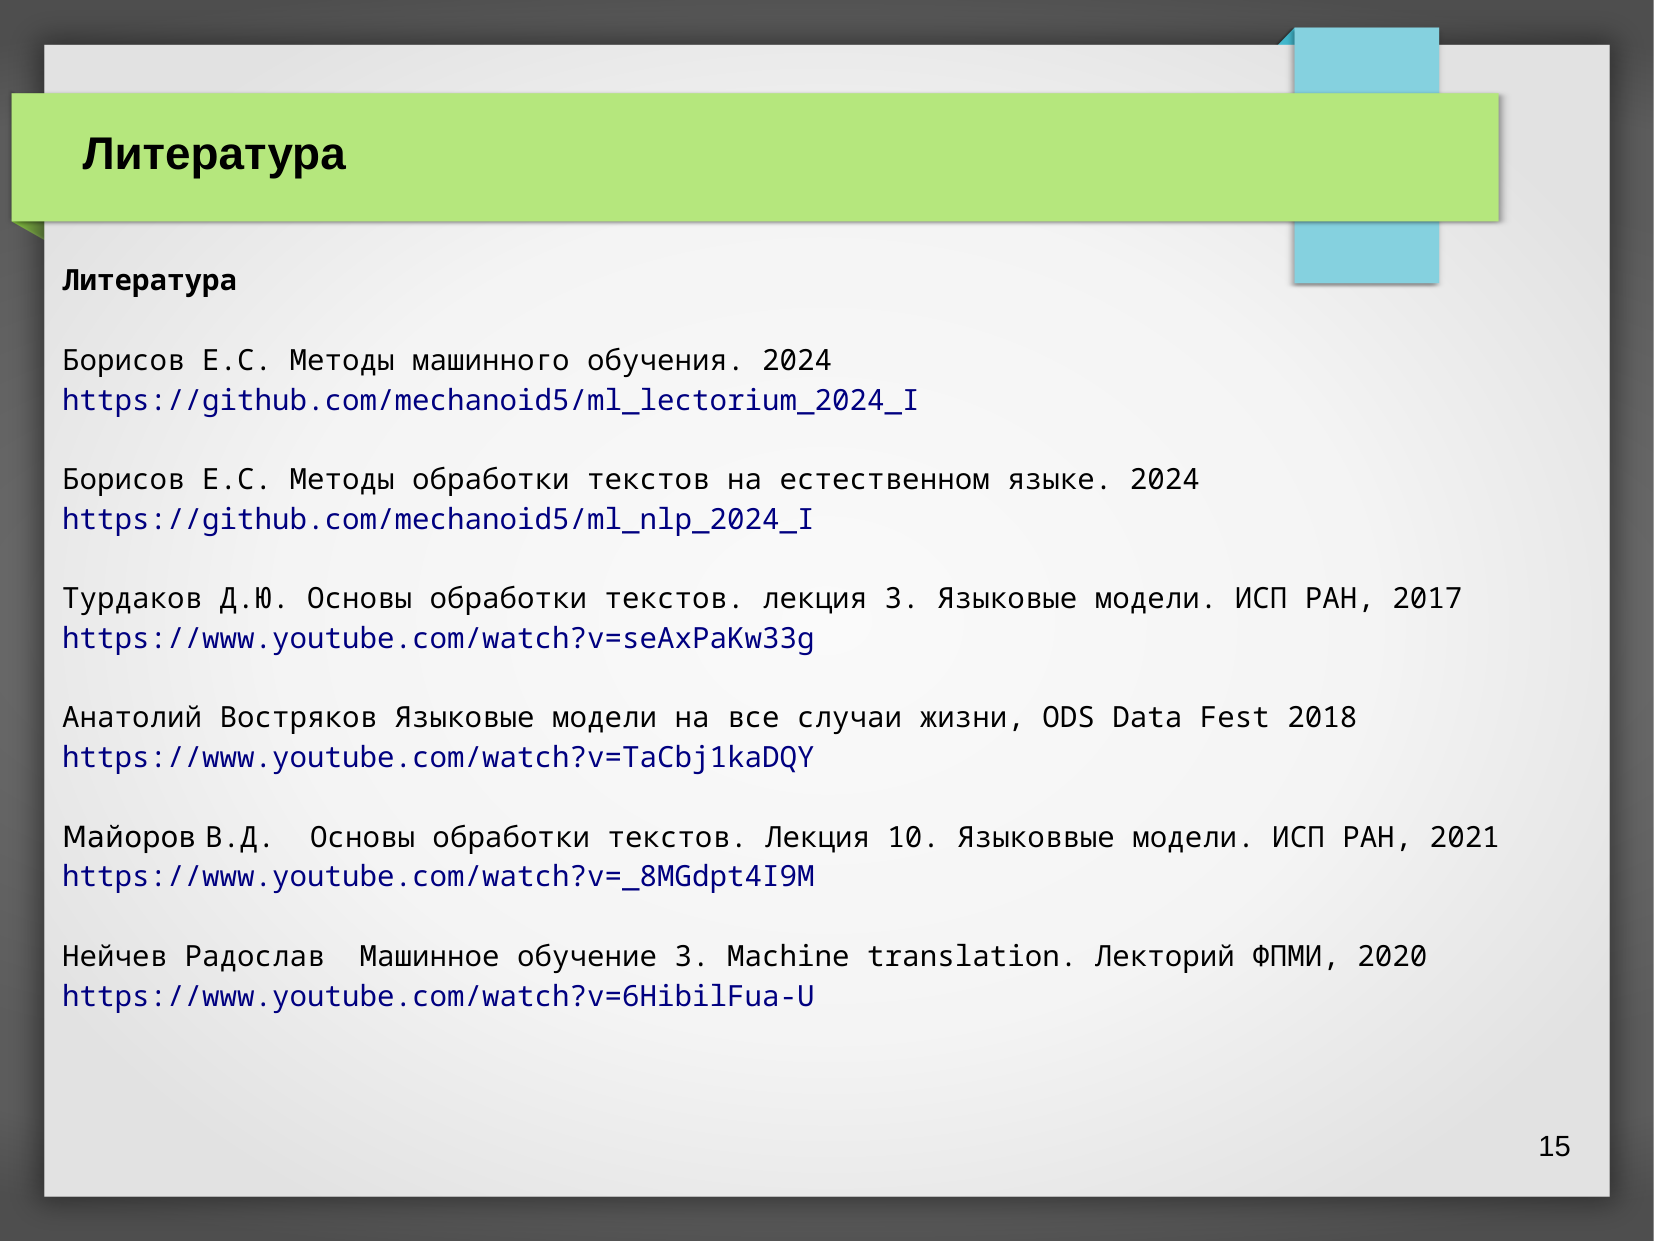

# Литература
Литература
Борисов Е.С. Методы машинного обучения. 2024
https://github.com/mechanoid5/ml_lectorium_2024_I
Борисов Е.С. Методы обработки текстов на естественном языке. 2024
https://github.com/mechanoid5/ml_nlp_2024_I
Турдаков Д.Ю. Основы обработки текстов. лекция 3. Языковые модели. ИСП РАН, 2017
https://www.youtube.com/watch?v=seAxPaKw33g
Анатолий Востряков Языковые модели на все случаи жизни, ODS Data Fest 2018
https://www.youtube.com/watch?v=TaCbj1kaDQY
Майоров В.Д. Основы обработки текстов. Лекция 10. Языковвые модели. ИСП РАН, 2021
https://www.youtube.com/watch?v=_8MGdpt4I9M
Нейчев Радослав Машинное обучение 3. Machine translation. Лекторий ФПМИ, 2020
https://www.youtube.com/watch?v=6HibilFua-U
15